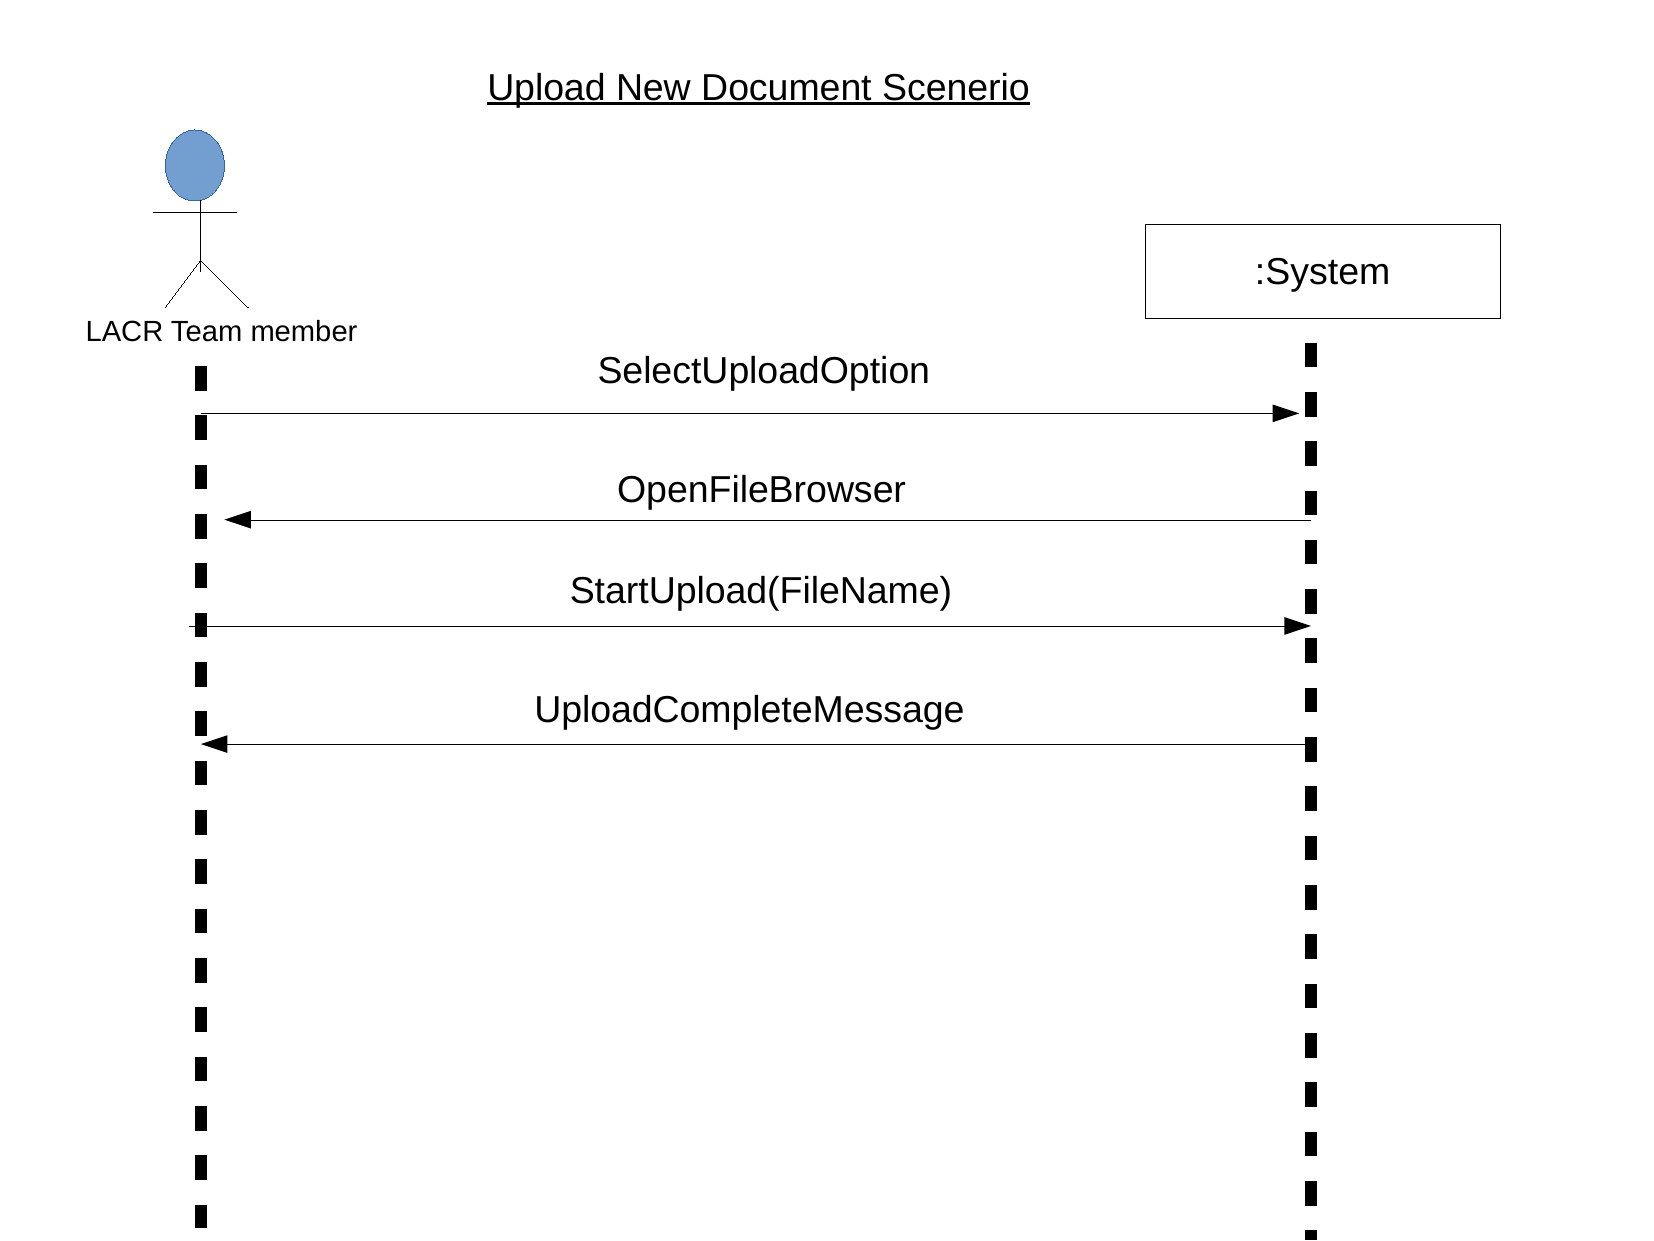

Upload New Document Scenerio
:System
LACR Team member
SelectUploadOption
OpenFileBrowser
StartUpload(FileName)
UploadCompleteMessage